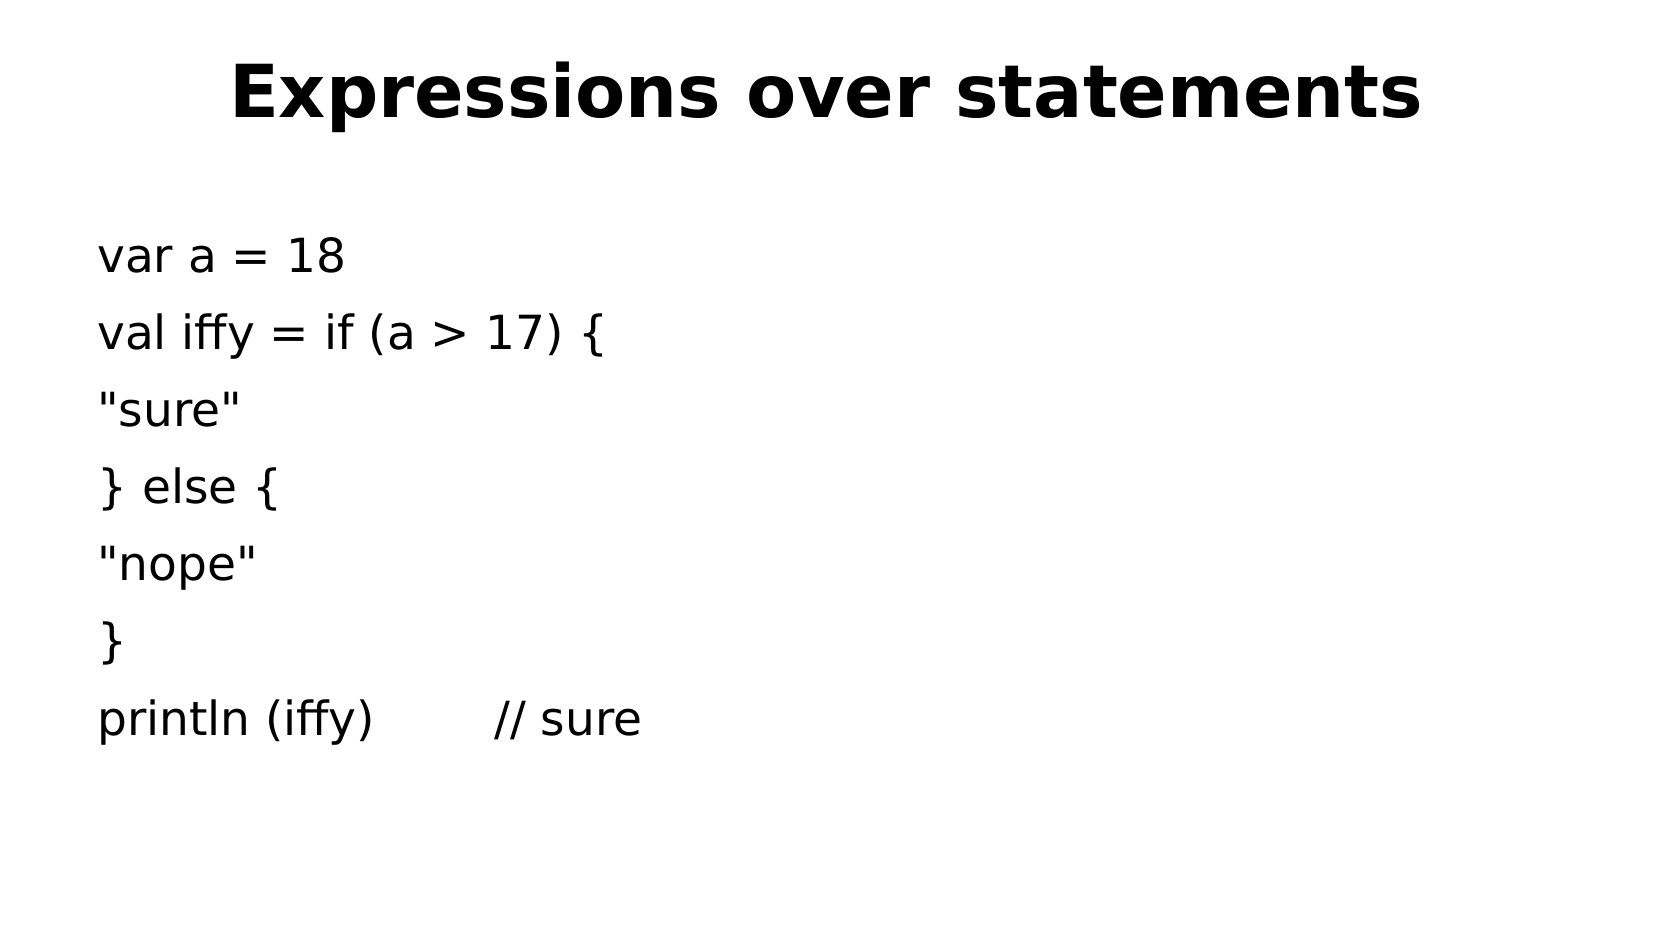

# Expressions over statements
var a = 18
val iffy = if (a > 17) {
"sure"
} else {
"nope"
}
println (iffy) // sure